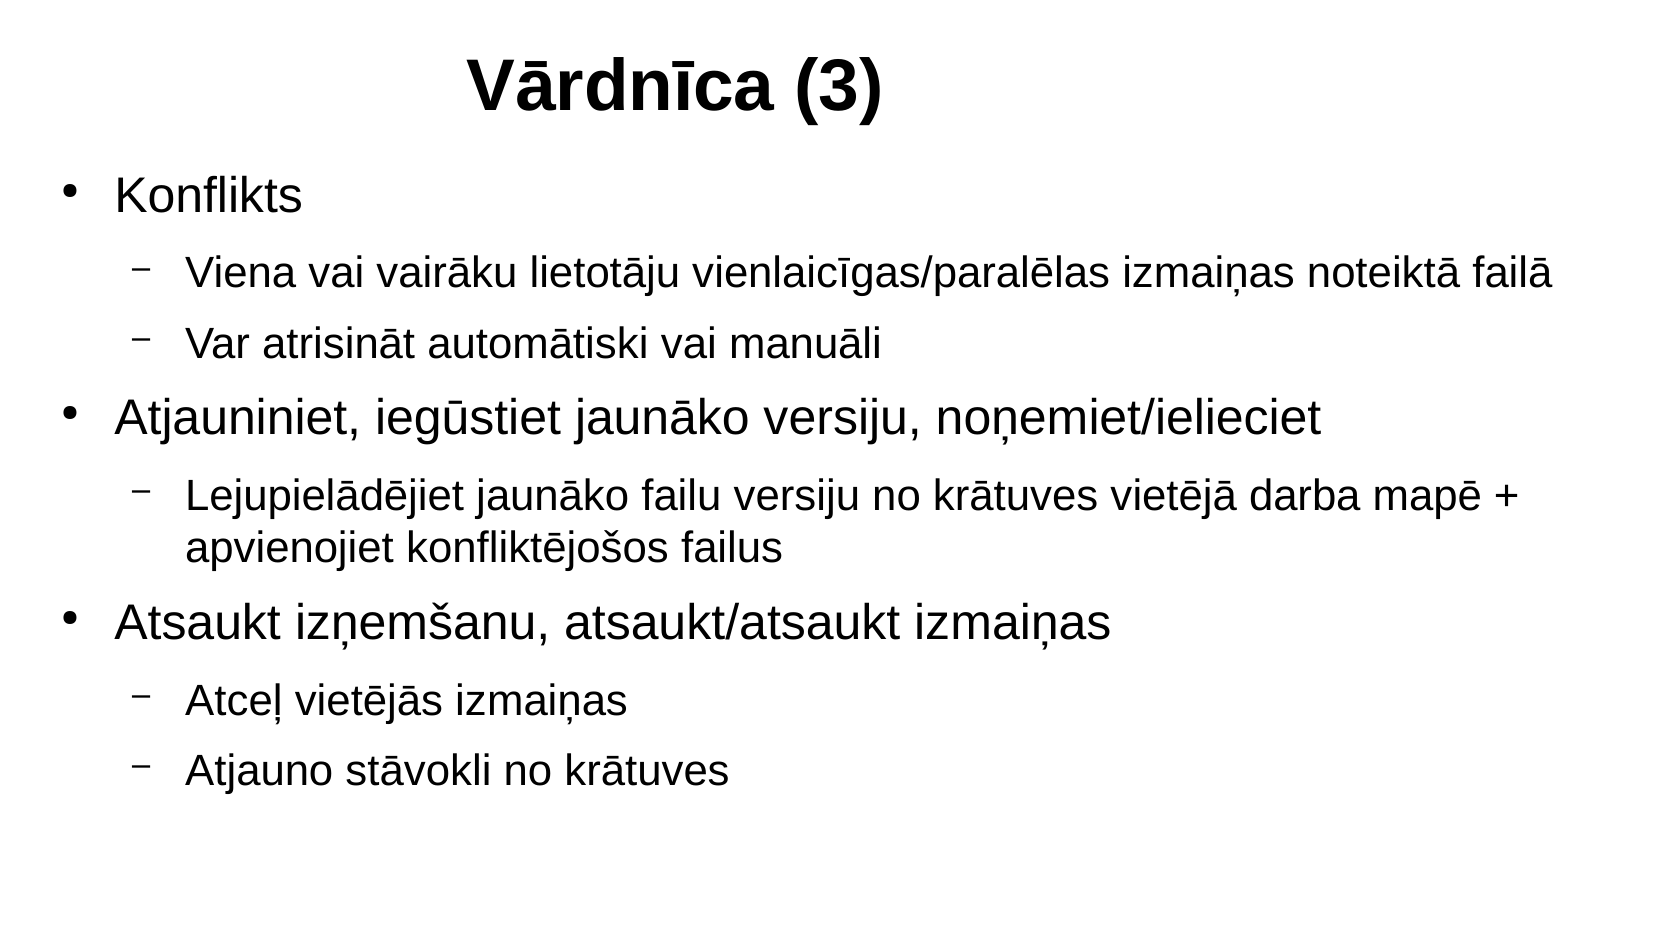

Vārdnīca (3)
# Konflikts
Viena vai vairāku lietotāju vienlaicīgas/paralēlas izmaiņas noteiktā failā
Var atrisināt automātiski vai manuāli
Atjauniniet, iegūstiet jaunāko versiju, noņemiet/ielieciet
Lejupielādējiet jaunāko failu versiju no krātuves vietējā darba mapē + apvienojiet konfliktējošos failus
Atsaukt izņemšanu, atsaukt/atsaukt izmaiņas
Atceļ vietējās izmaiņas
Atjauno stāvokli no krātuves